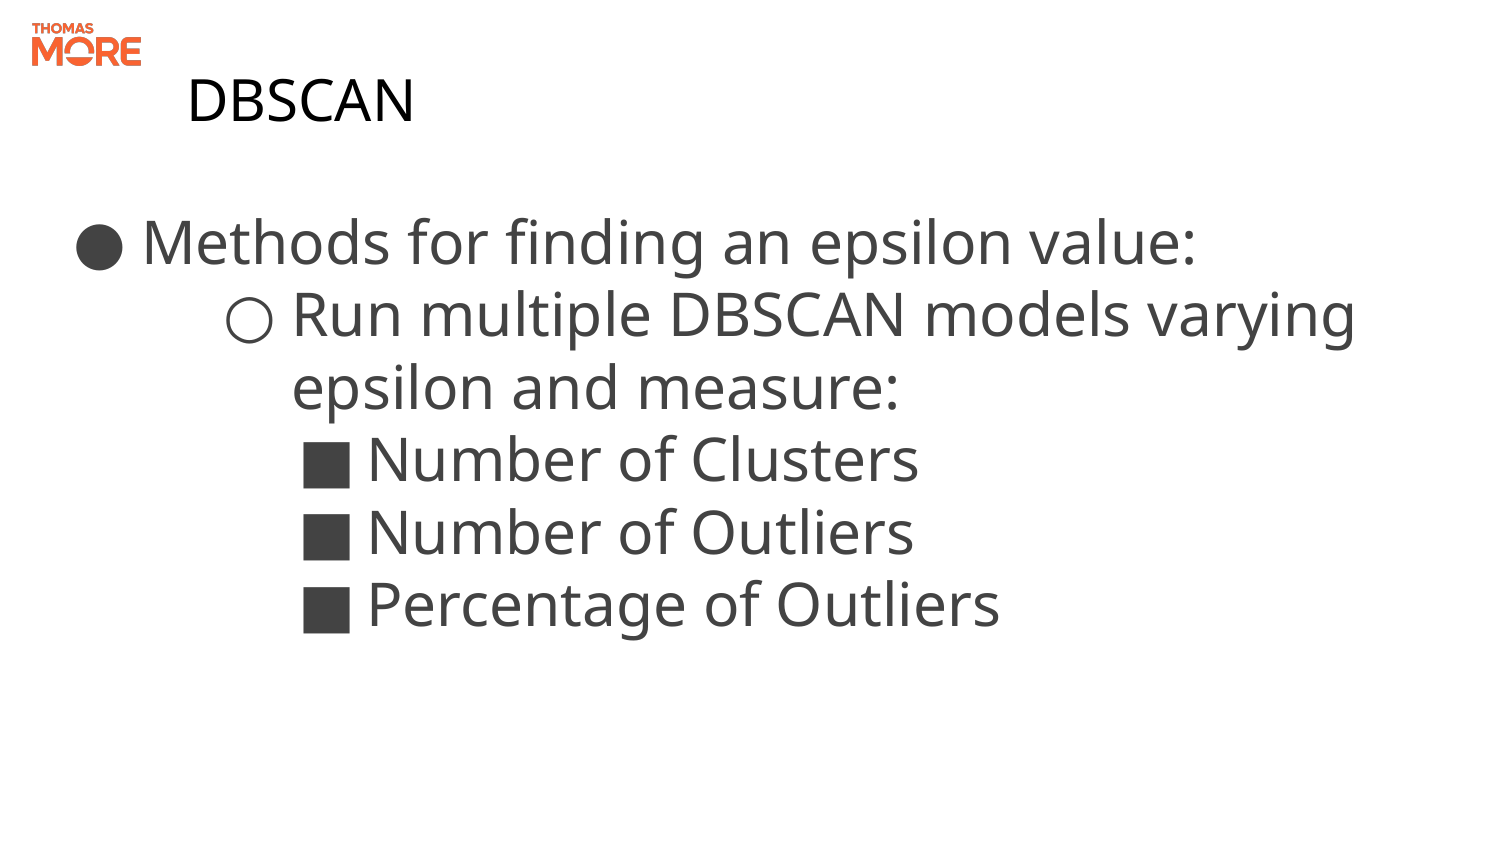

# DBSCAN
Methods for finding an epsilon value:
Run multiple DBSCAN models varying epsilon and measure:
Number of Clusters
Number of Outliers
Percentage of Outliers